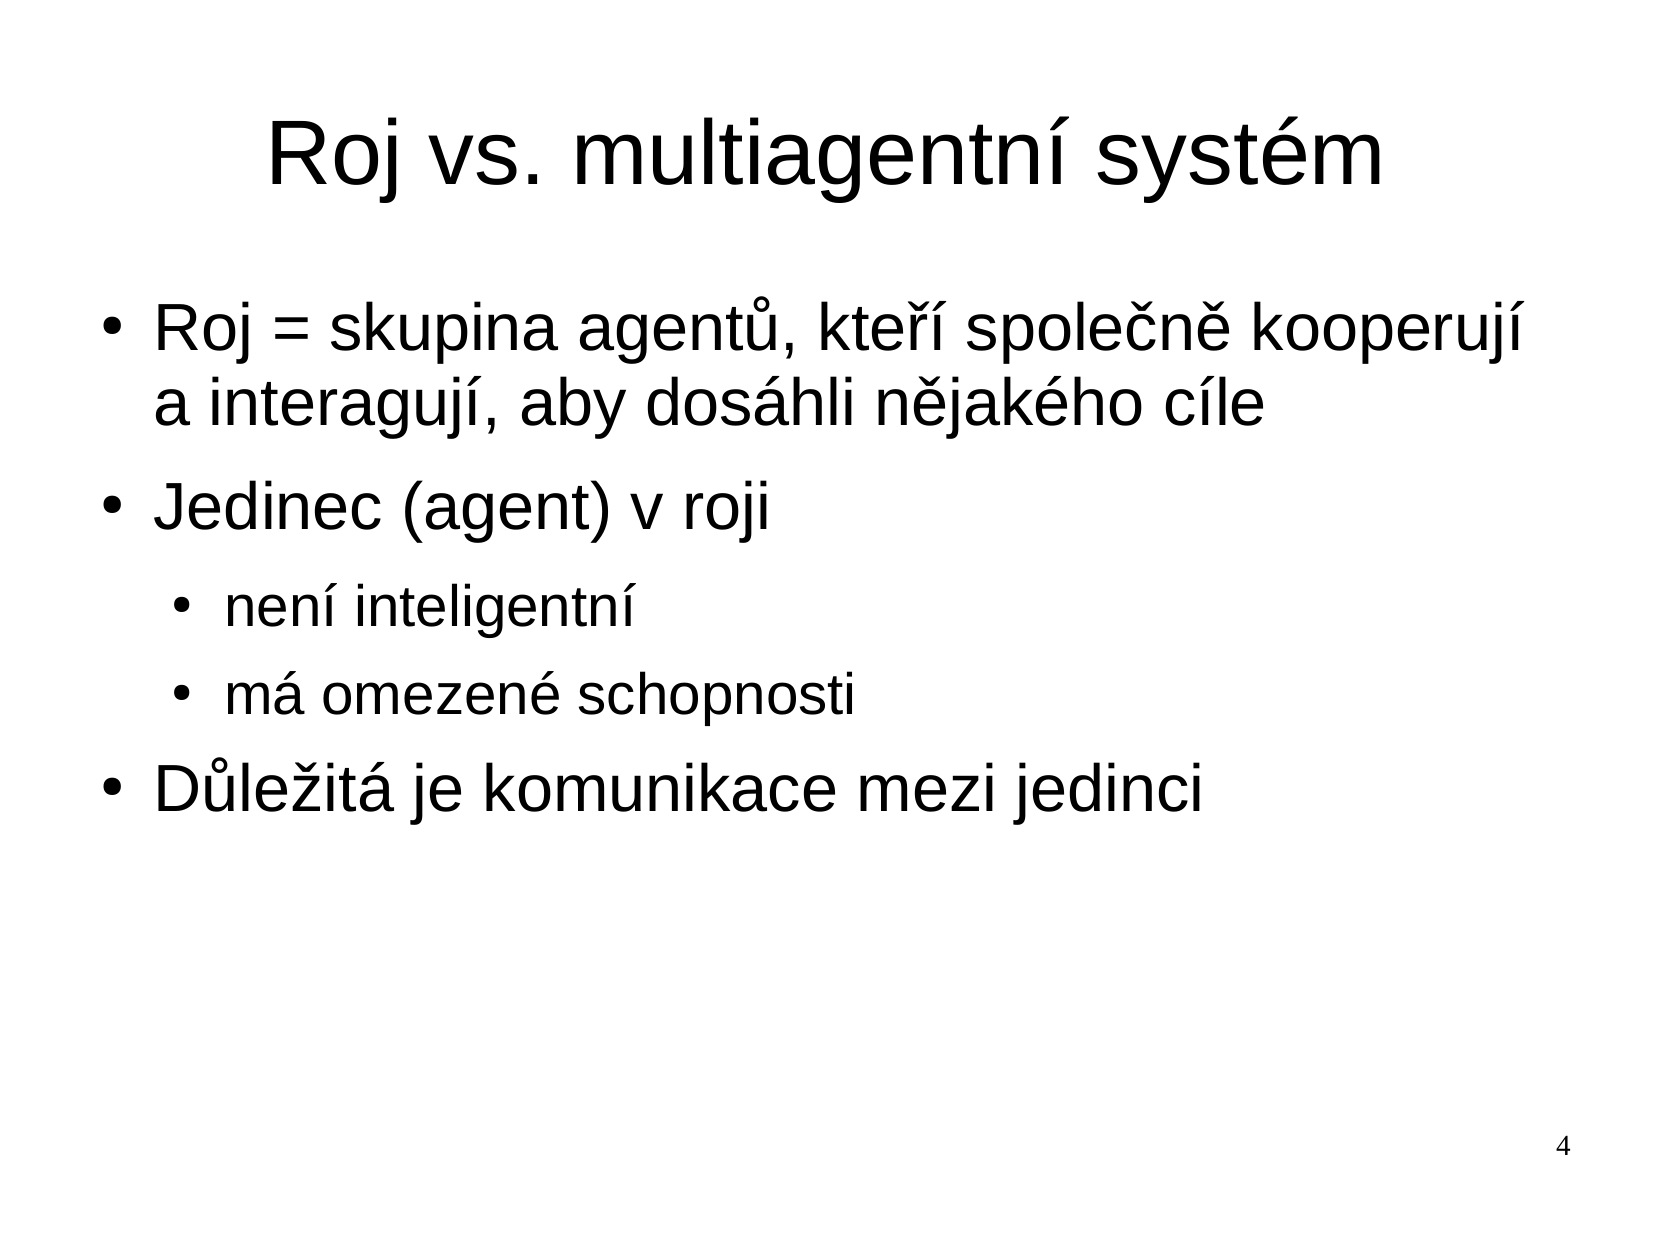

# Roj vs. multiagentní systém
Roj = skupina agentů, kteří společně kooperují a interagují, aby dosáhli nějakého cíle
Jedinec (agent) v roji
není inteligentní
má omezené schopnosti
Důležitá je komunikace mezi jedinci
4